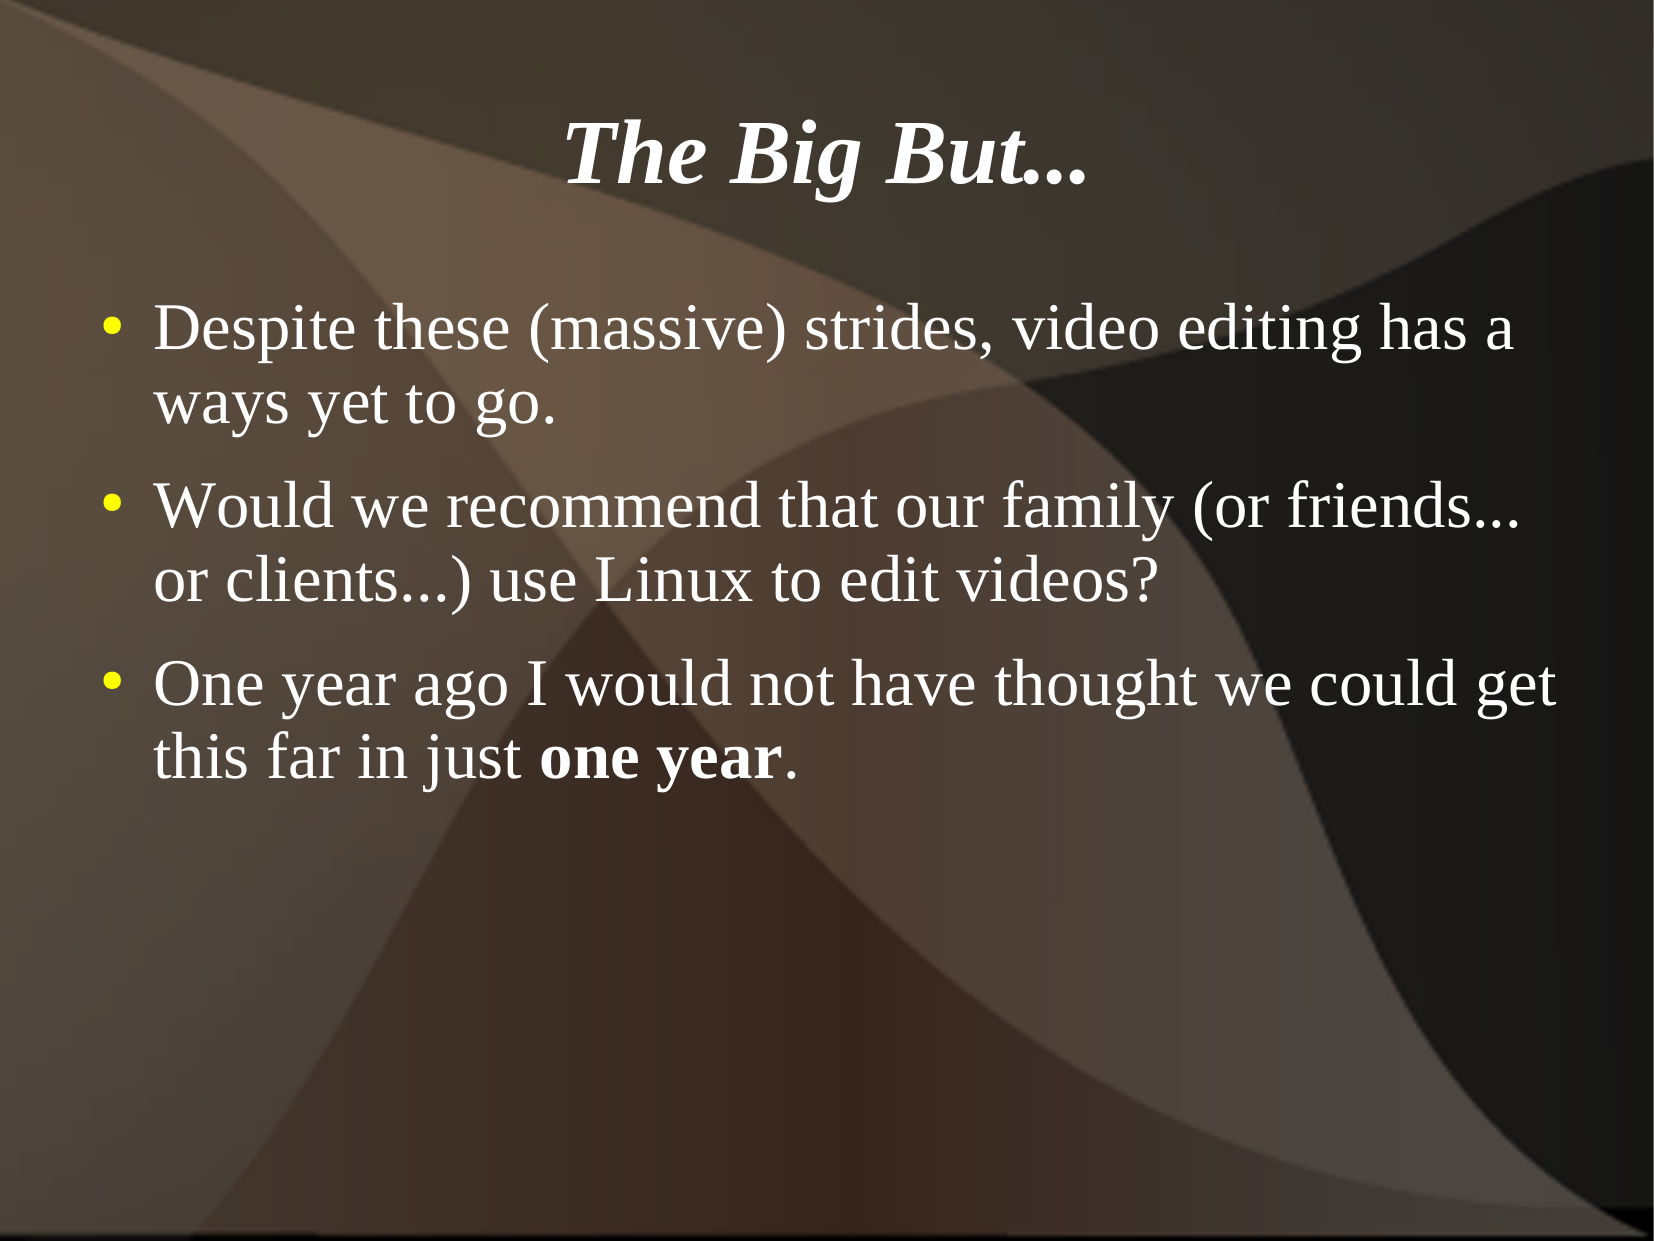

# The Big But...
Despite these (massive) strides, video editing has a ways yet to go.
Would we recommend that our family (or friends... or clients...) use Linux to edit videos?
One year ago I would not have thought we could get this far in just one year.